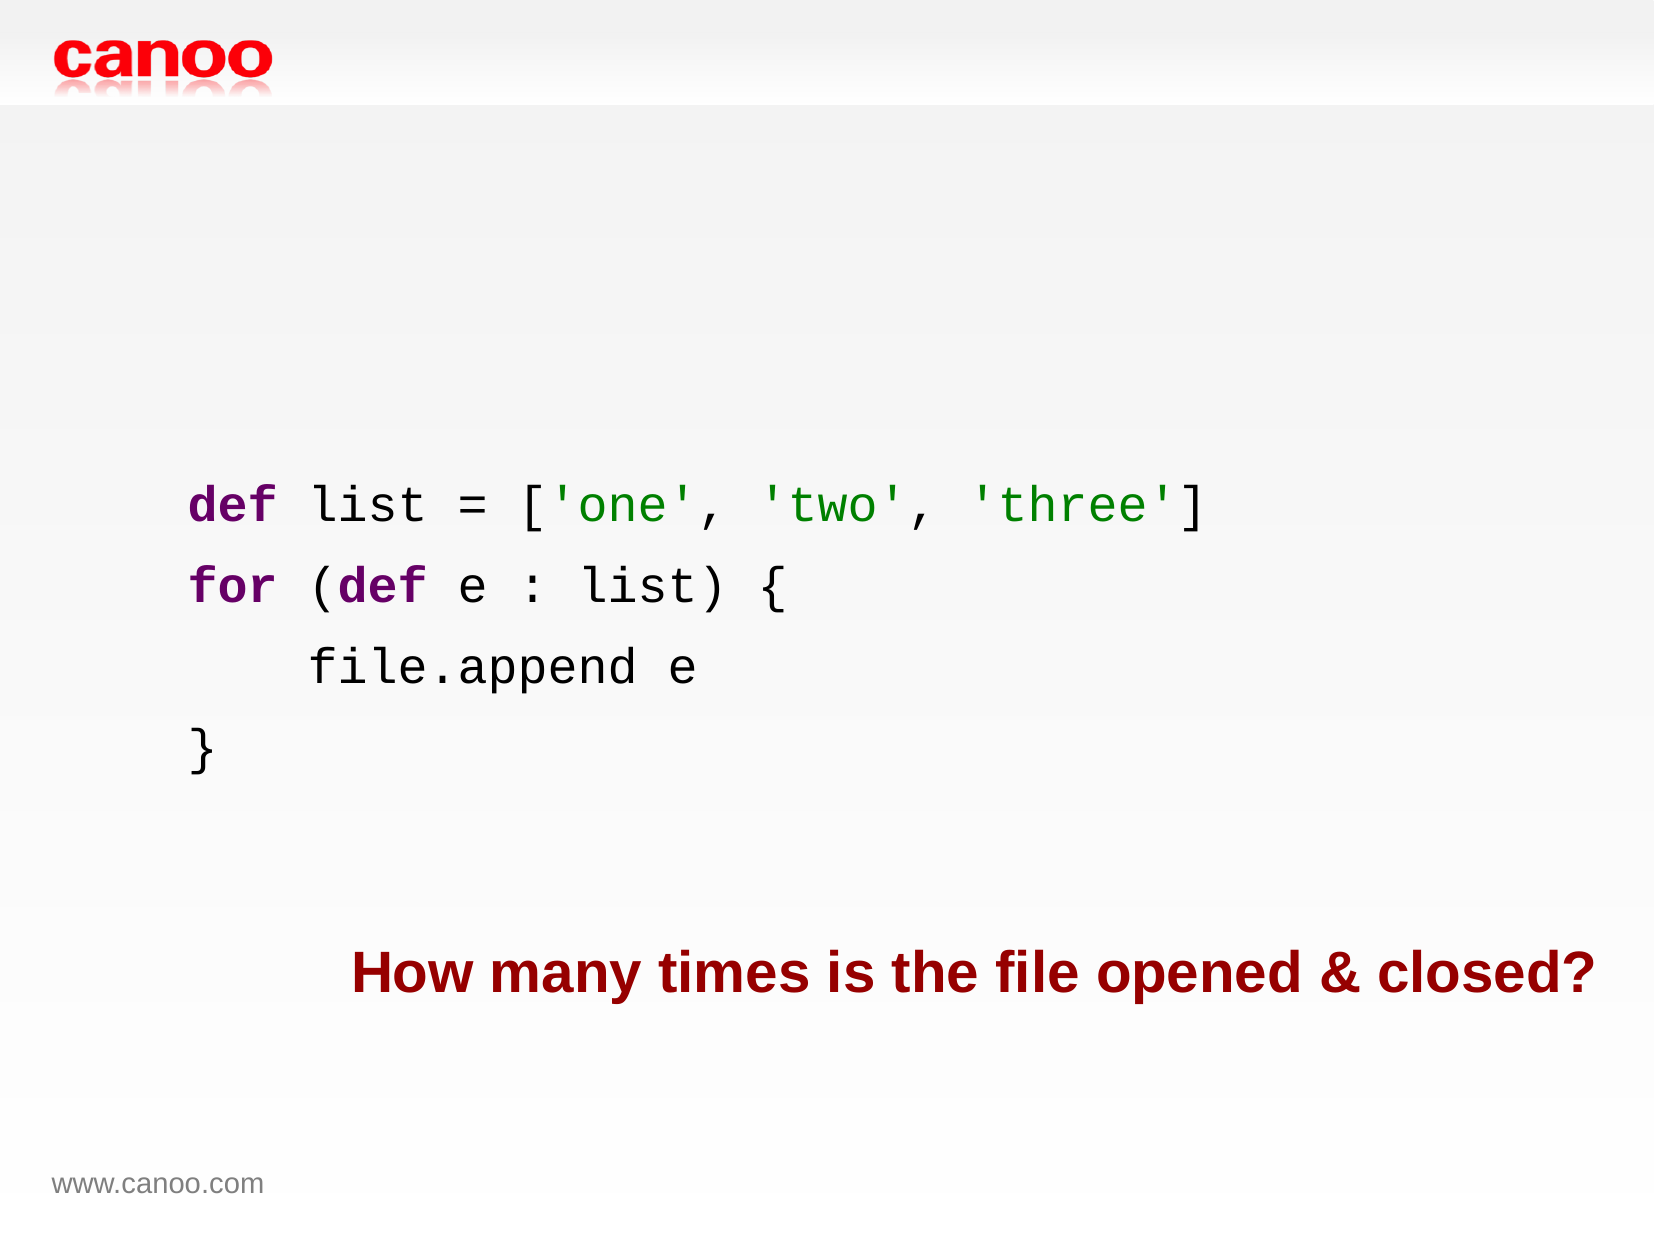

def list = ['one', 'two', 'three']
for (def e : list) {
 file.append e
}
# How many times is the file opened & closed?